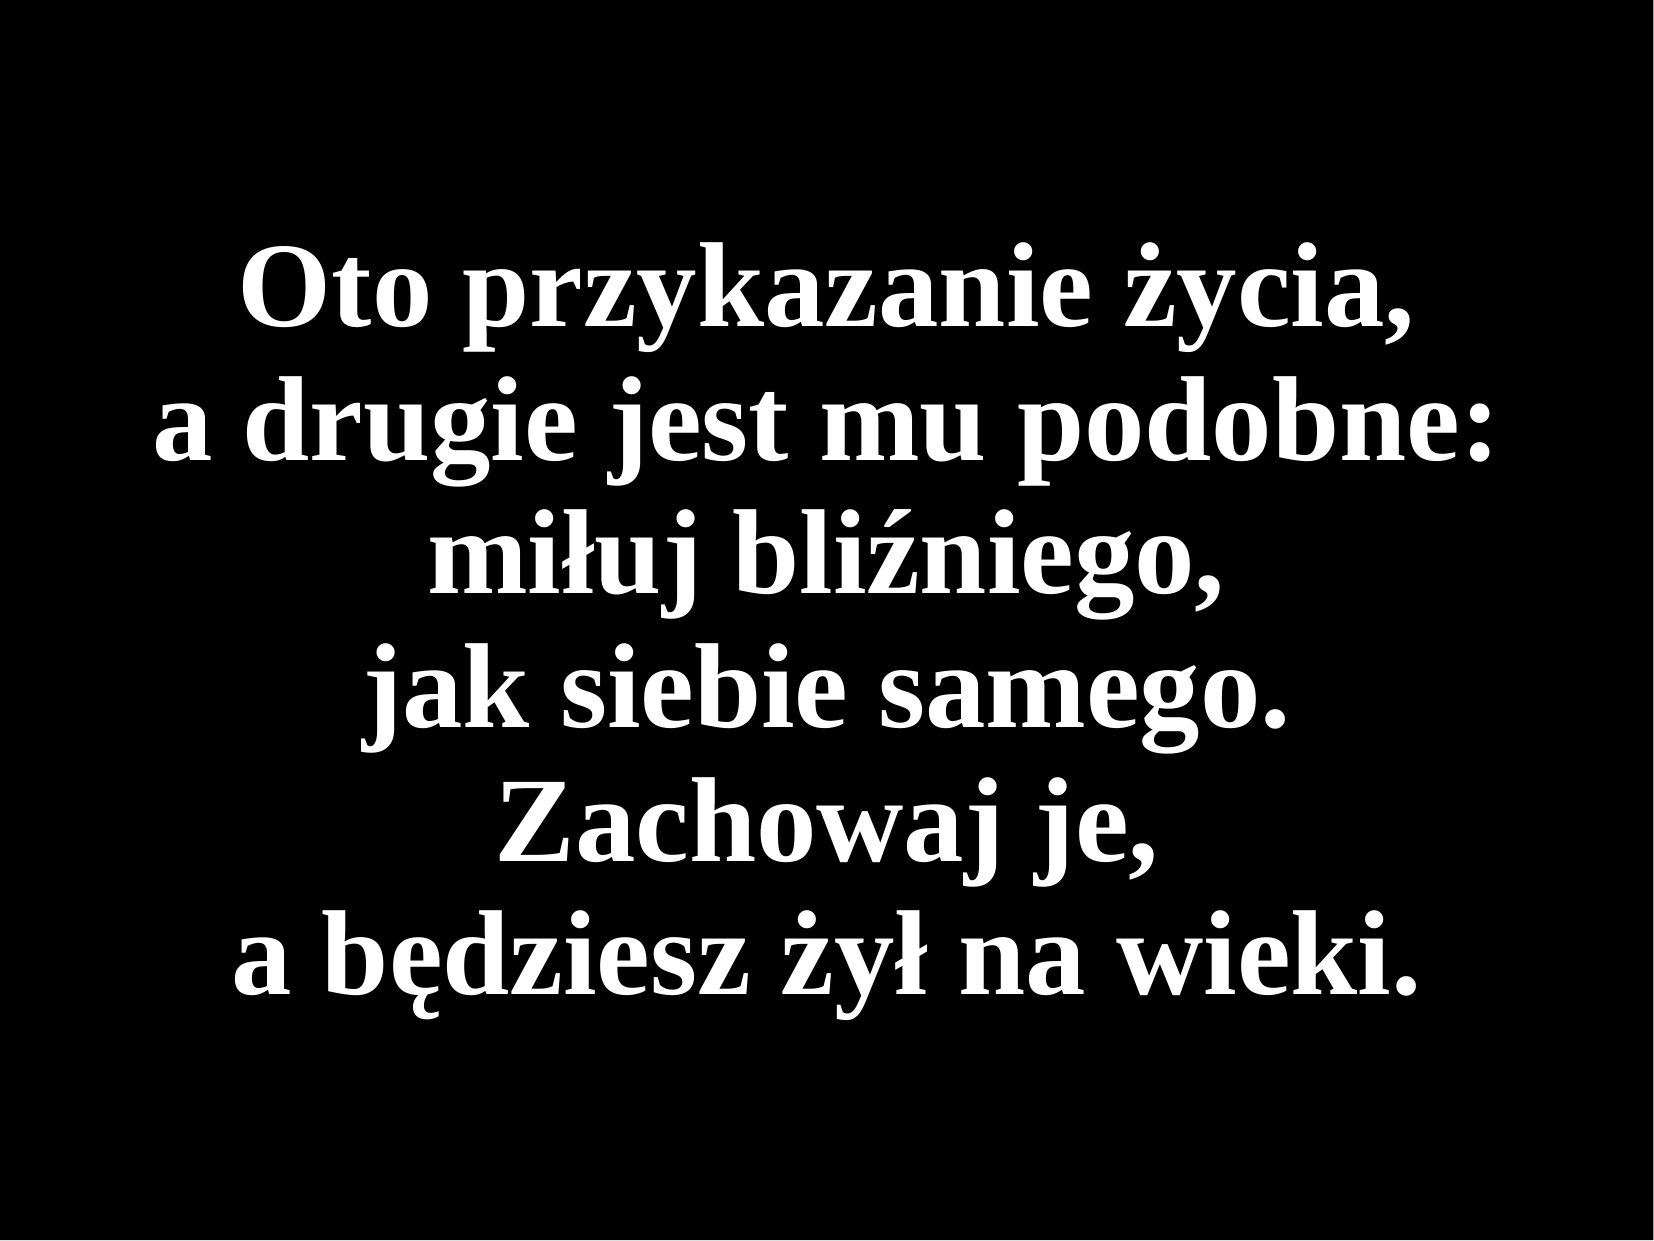

# Oto przykazanie życia, a drugie jest mu podobne: miłuj bliźniego, jak siebie samego. Zachowaj je, a będziesz żył na wieki.